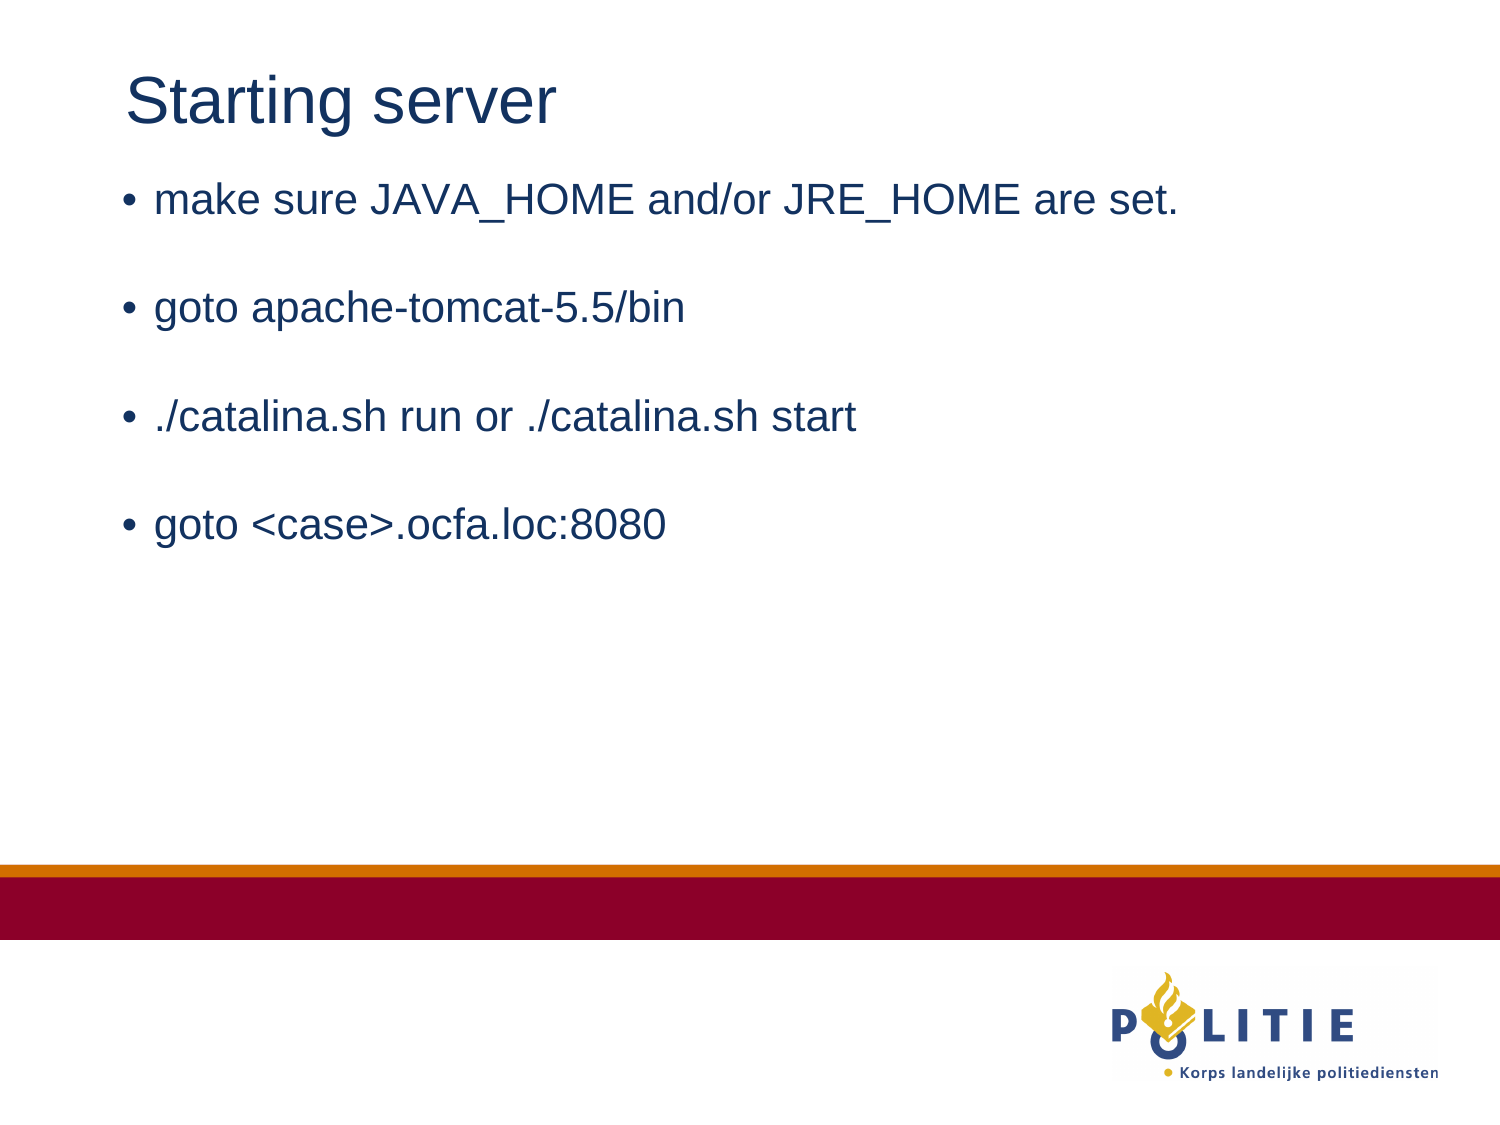

# Starting server
make sure JAVA_HOME and/or JRE_HOME are set.
goto apache-tomcat-5.5/bin
./catalina.sh run or ./catalina.sh start
goto <case>.ocfa.loc:8080